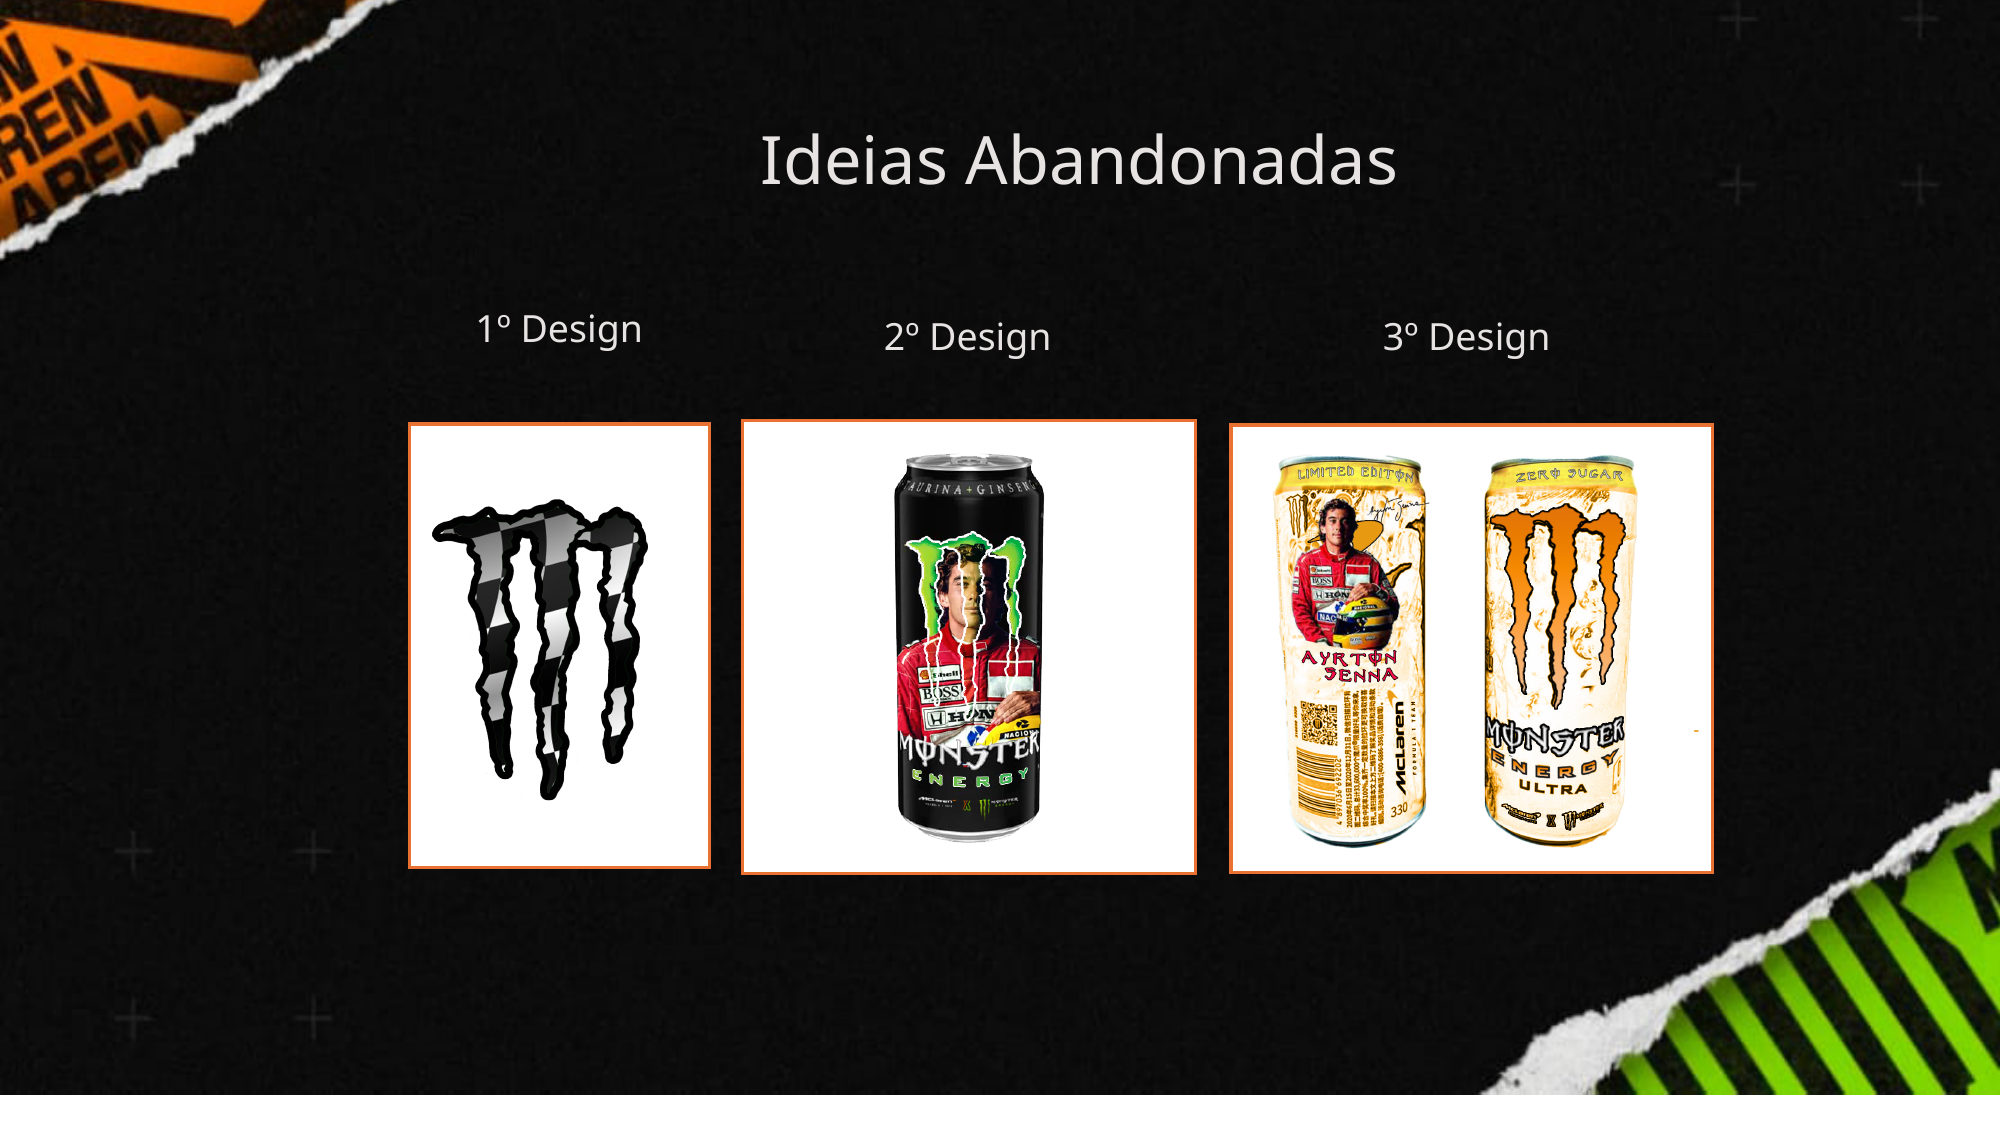

Ideias Abandonadas
#
1º Design
2º Design
3º Design